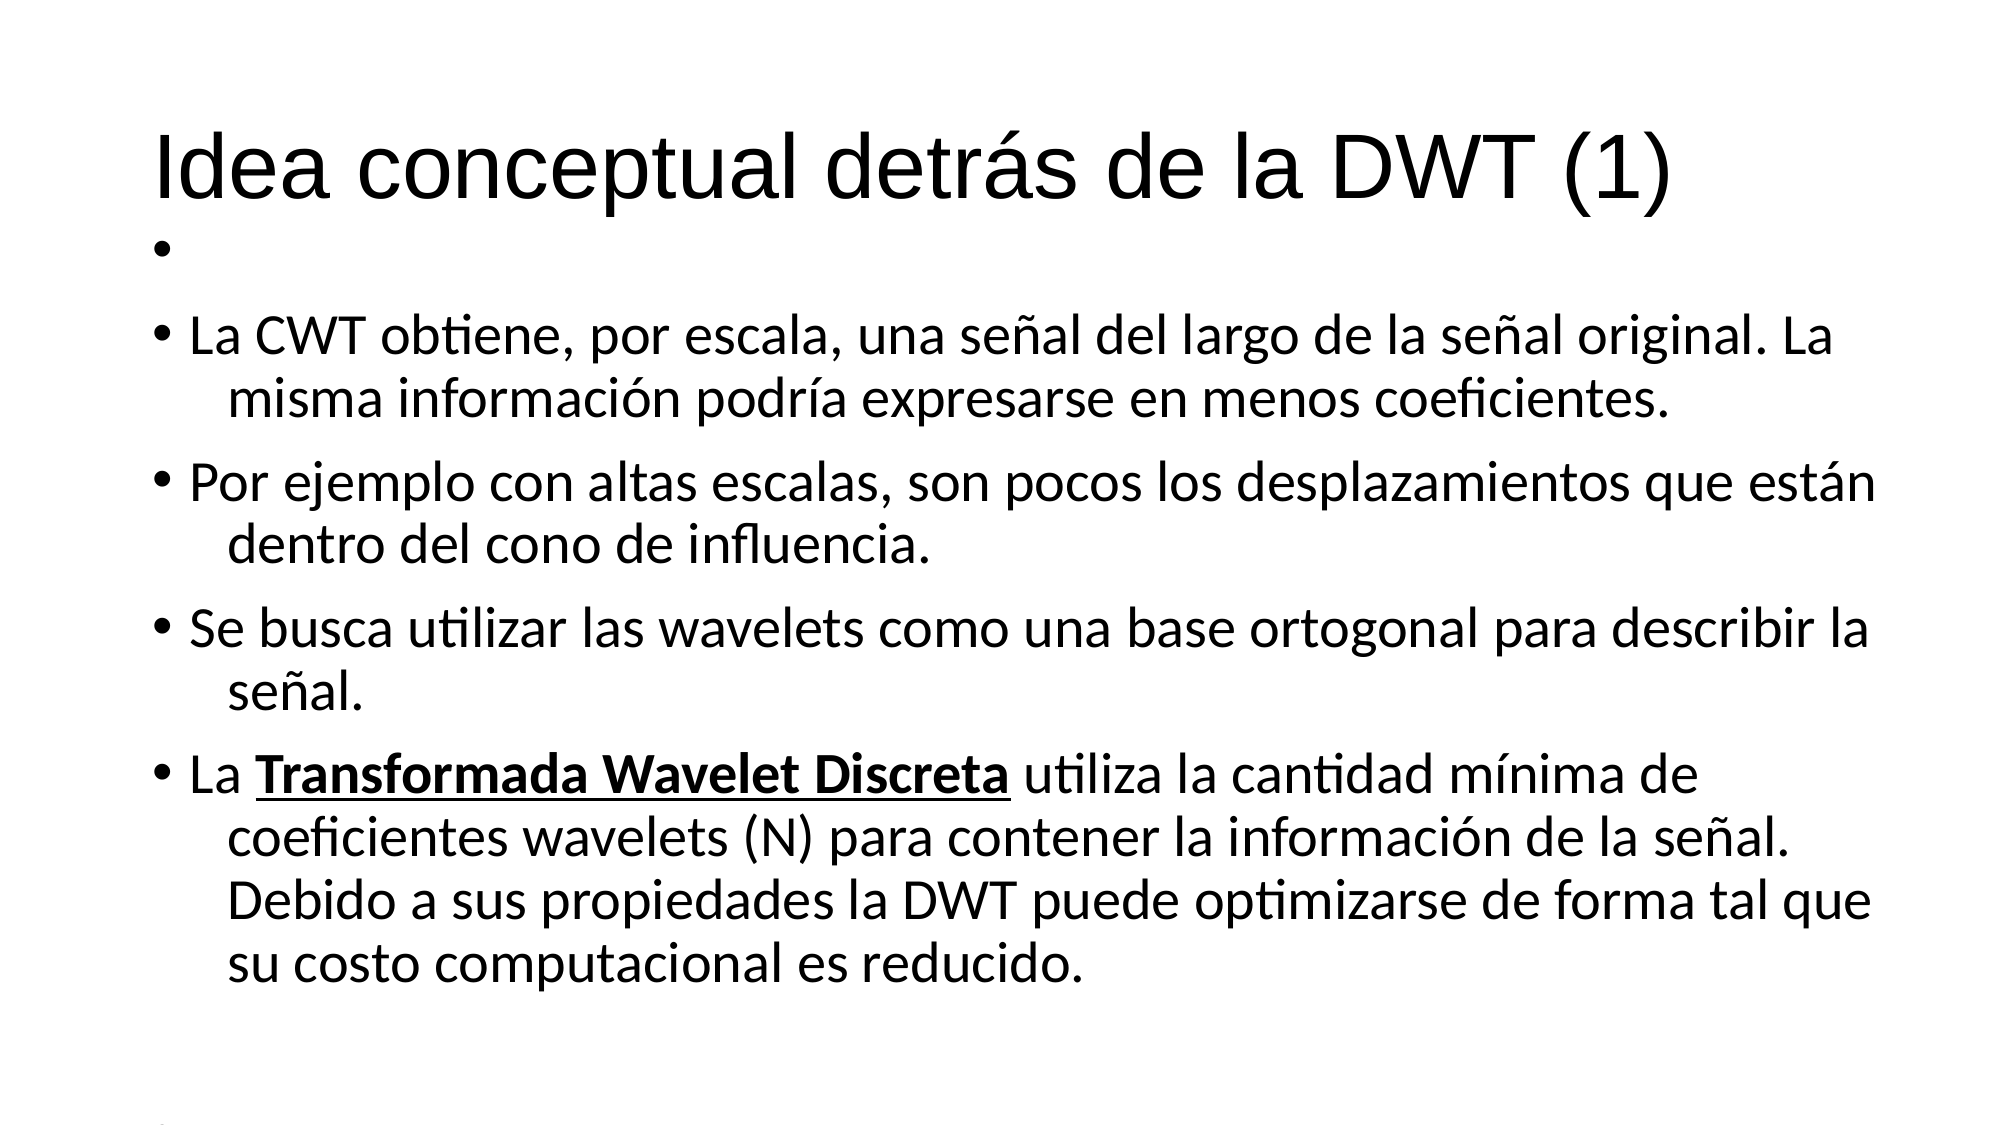

# Idea conceptual detrás de la DWT (1)
La CWT obtiene, por escala, una señal del largo de la señal original. La misma información podría expresarse en menos coeficientes.
Por ejemplo con altas escalas, son pocos los desplazamientos que están dentro del cono de influencia.
Se busca utilizar las wavelets como una base ortogonal para describir la señal.
La Transformada Wavelet Discreta utiliza la cantidad mínima de coeficientes wavelets (N) para contener la información de la señal. Debido a sus propiedades la DWT puede optimizarse de forma tal que su costo computacional es reducido.